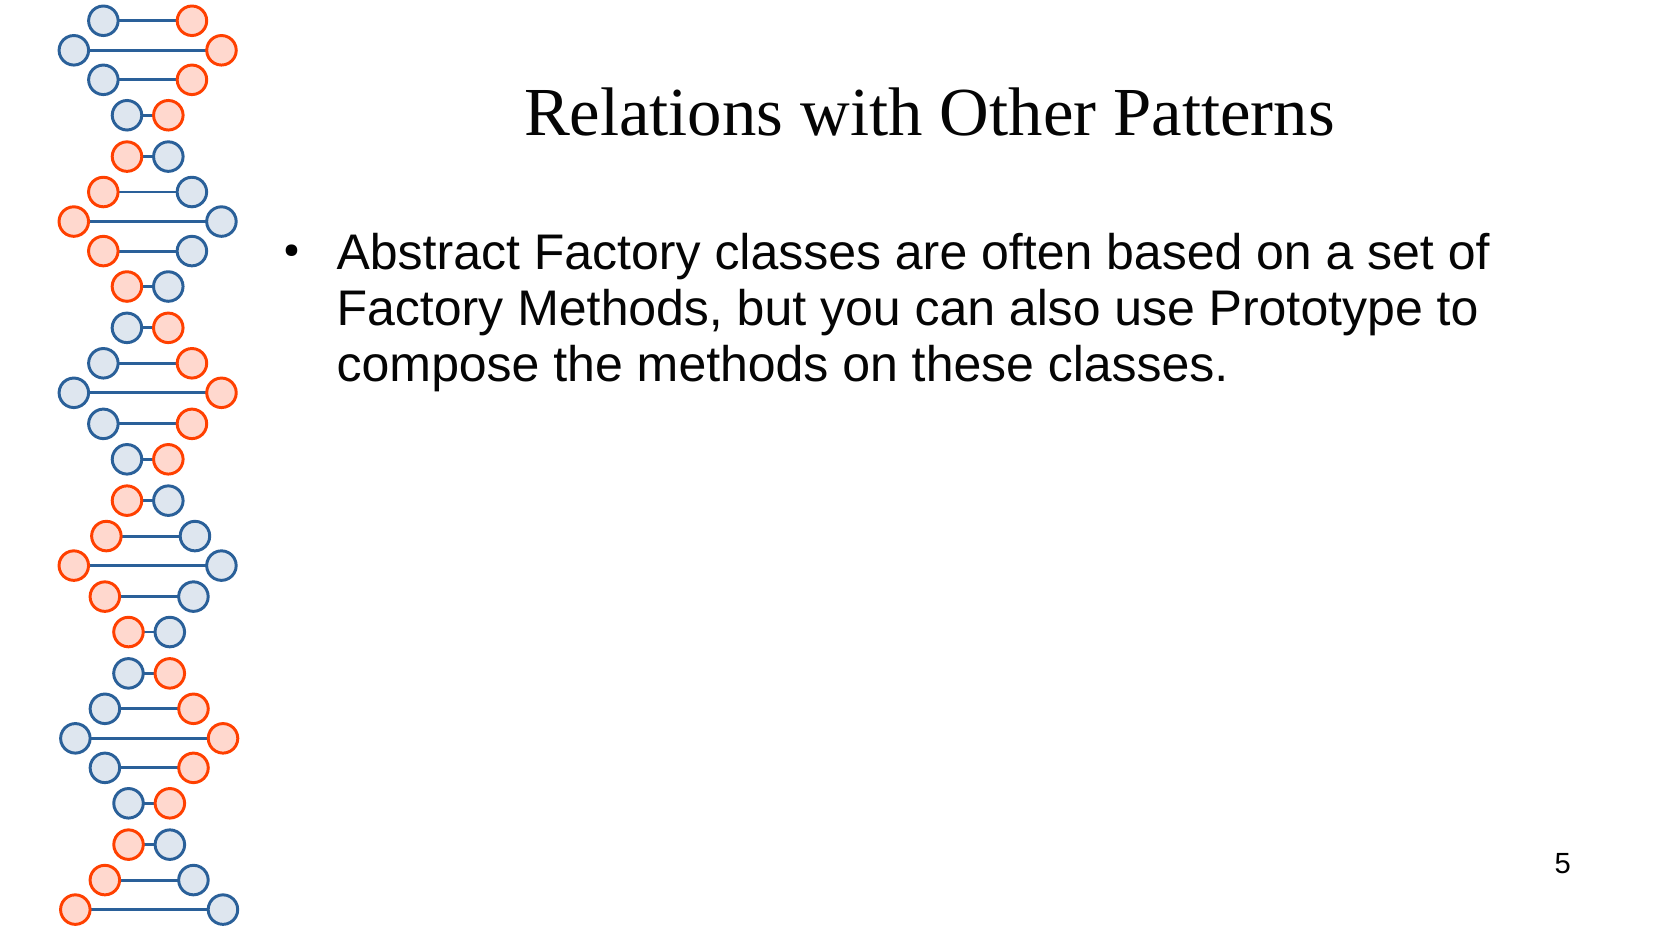

# Relations with Other Patterns
Abstract Factory classes are often based on a set of Factory Methods, but you can also use Prototype to compose the methods on these classes.
5